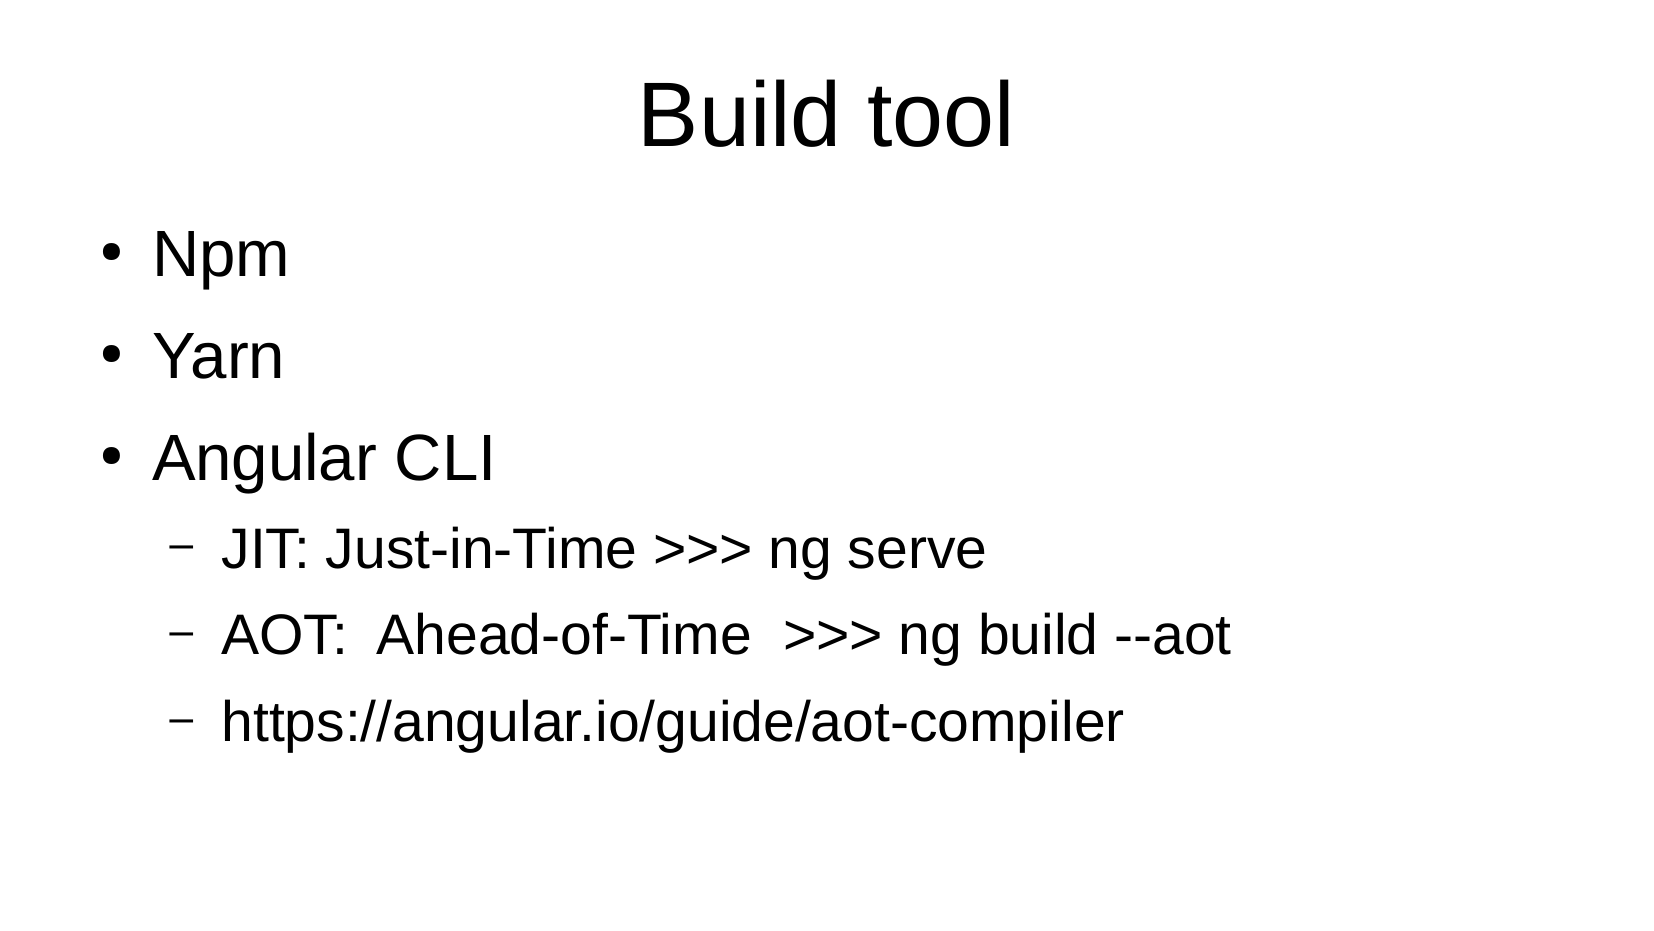

# Build tool
Npm
Yarn
Angular CLI
JIT: Just-in-Time >>> ng serve
AOT: Ahead-of-Time >>> ng build --aot
https://angular.io/guide/aot-compiler